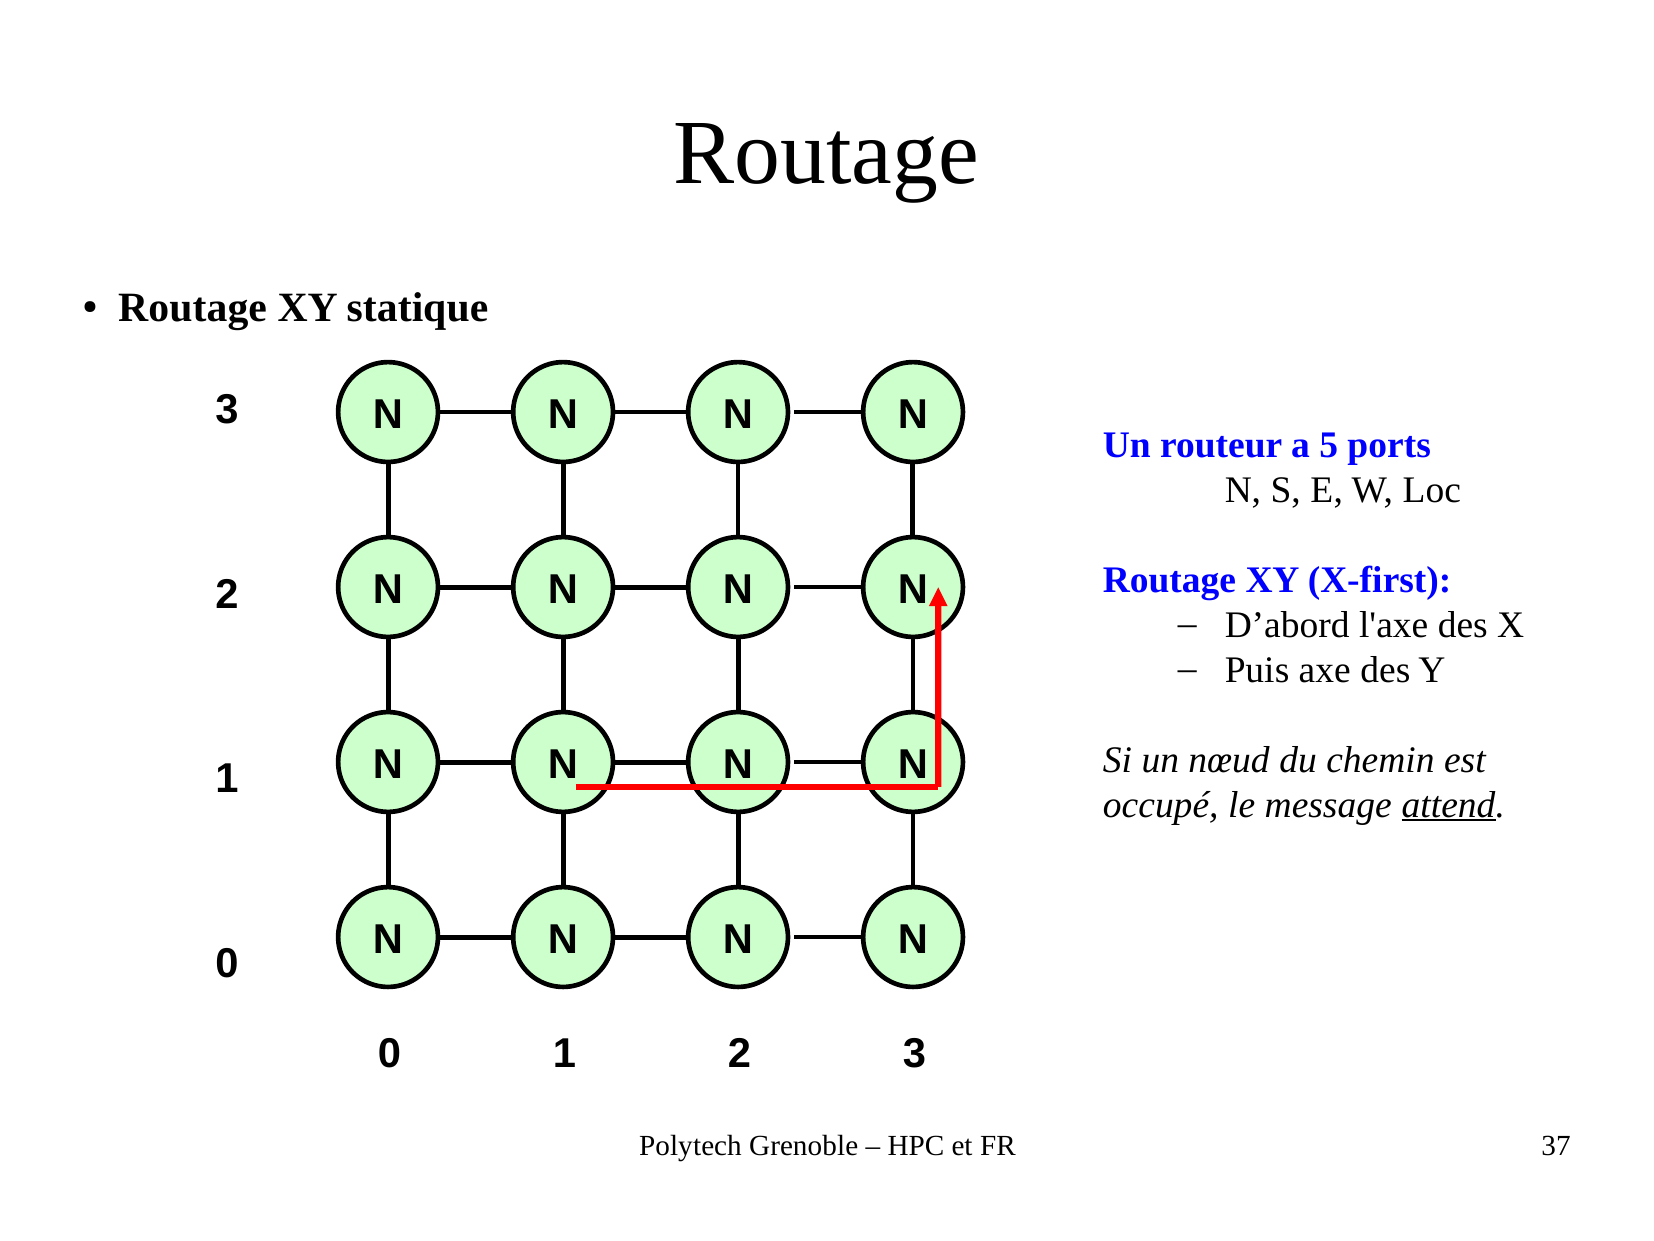

# Routage
Routage XY statique
N
N
N
N
3
N
N
N
N
2
N
N
N
N
1
N
N
N
N
0
0
1
2
3
Un routeur a 5 ports
N, S, E, W, Loc
Routage XY (X-first):
D’abord l'axe des X
Puis axe des Y
Si un nœud du chemin est
occupé, le message attend.
Matthieu PAYET
37